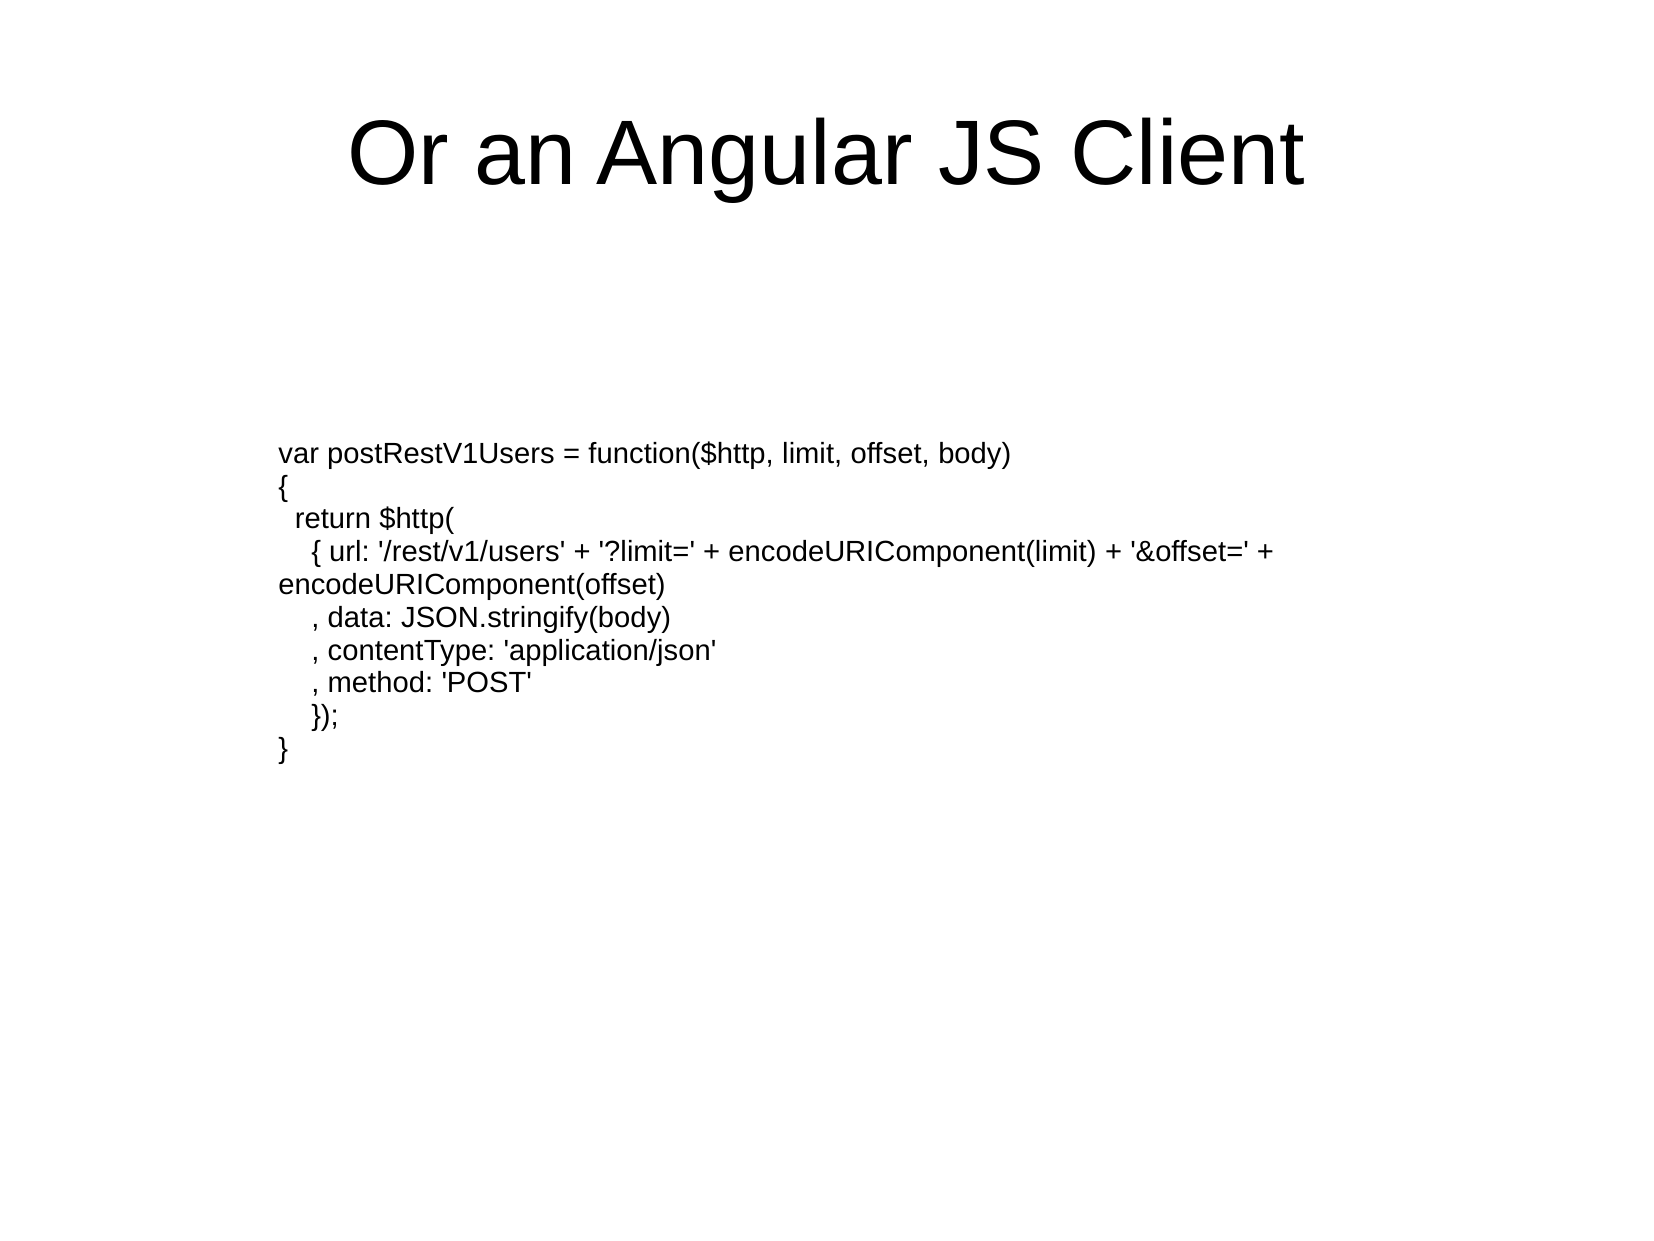

# Or an Angular JS Client
var postRestV1Users = function($http, limit, offset, body)
{
 return $http(
 { url: '/rest/v1/users' + '?limit=' + encodeURIComponent(limit) + '&offset=' + encodeURIComponent(offset)
 , data: JSON.stringify(body)
 , contentType: 'application/json'
 , method: 'POST'
 });
}